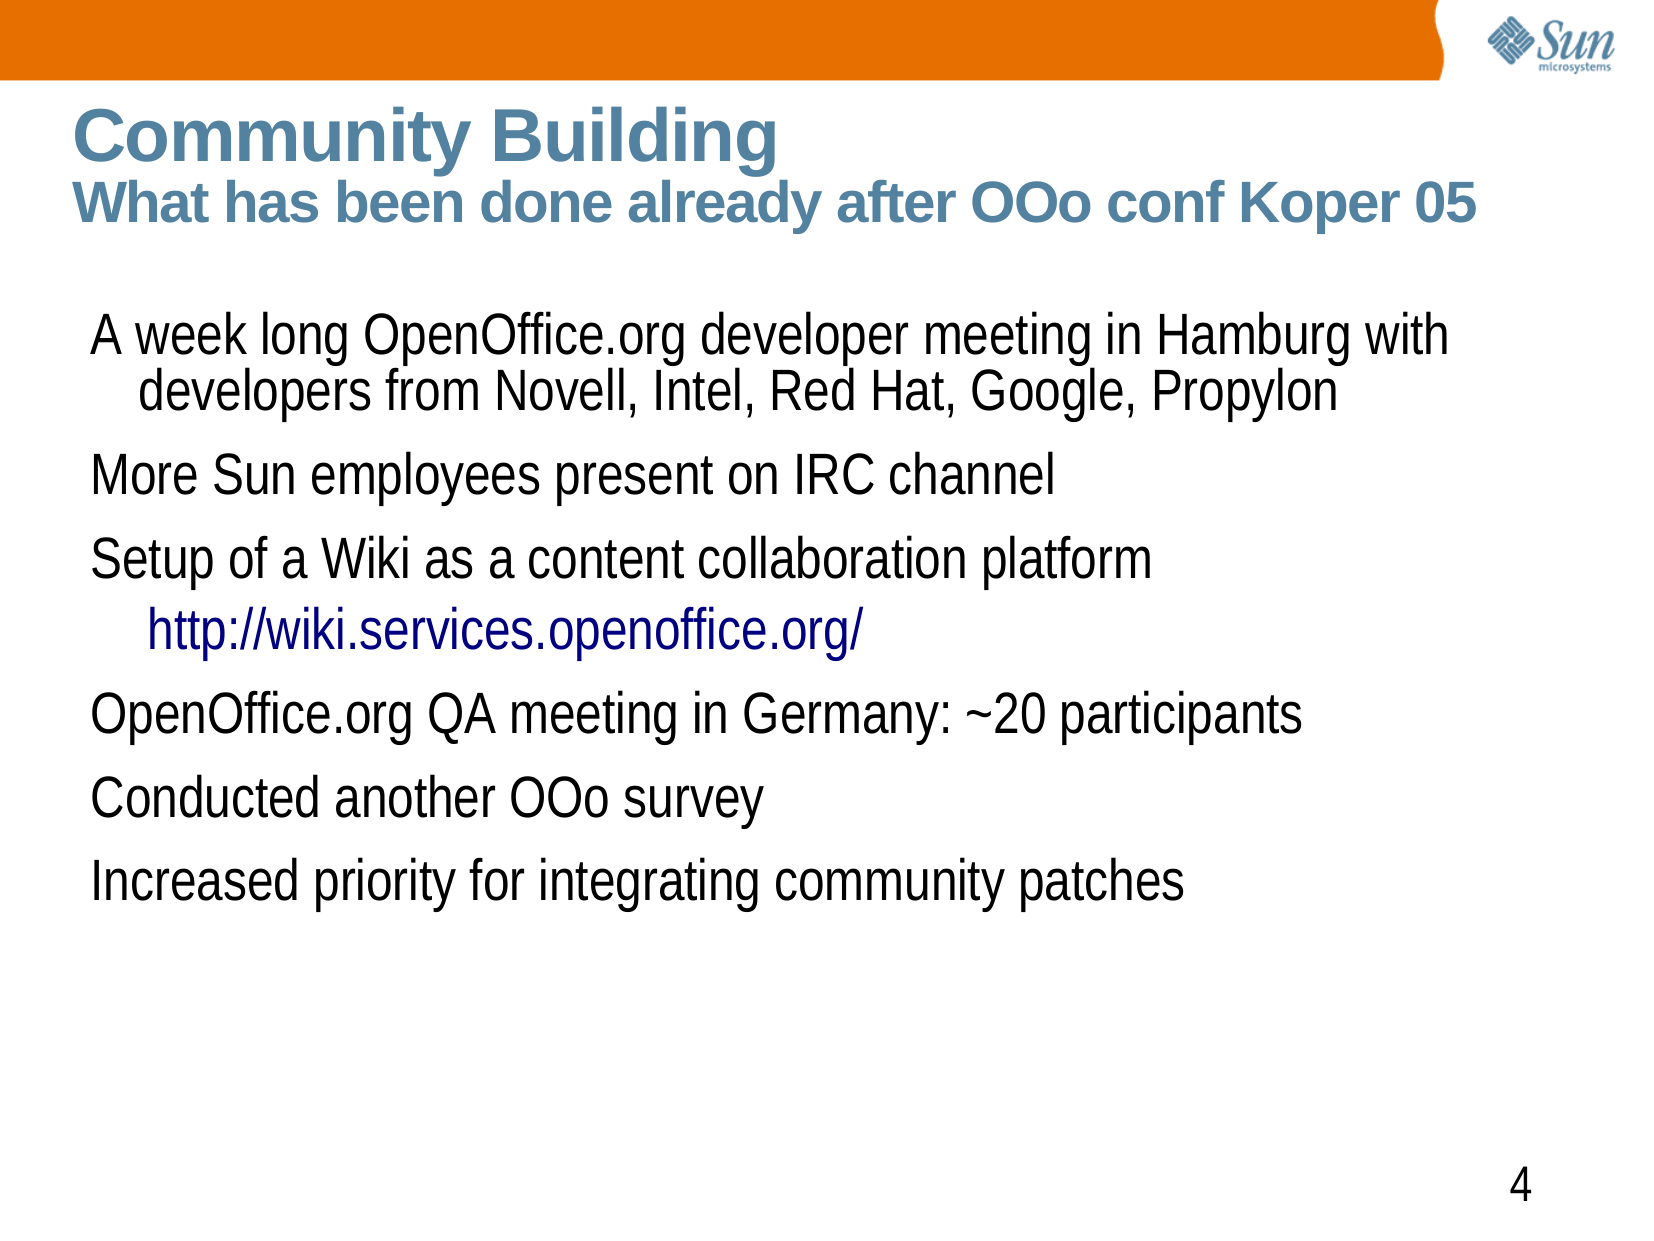

# Community Building What has been done already after OOo conf Koper 05
A week long OpenOffice.org developer meeting in Hamburg with developers from Novell, Intel, Red Hat, Google, Propylon
More Sun employees present on IRC channel
Setup of a Wiki as a content collaboration platform
http://wiki.services.openoffice.org/
OpenOffice.org QA meeting in Germany: ~20 participants
Conducted another OOo survey
Increased priority for integrating community patches